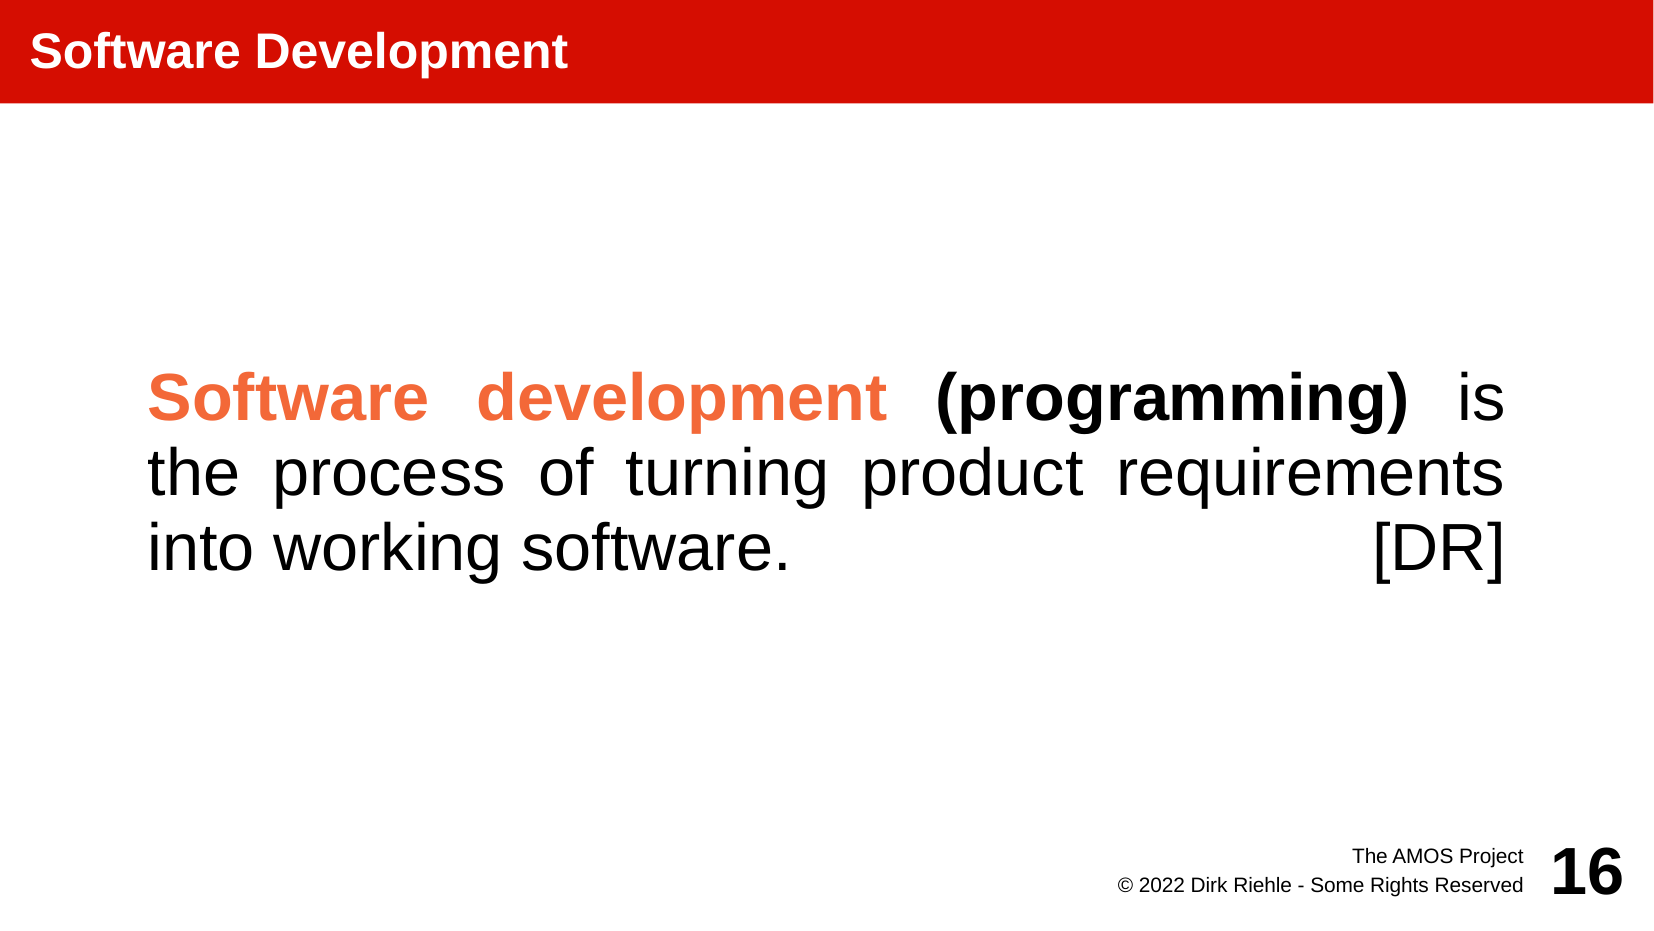

# Software Development
Software development (programming) is the process of turning product requirements into working software.	[DR]
The AMOS Project
16
© 2022 Dirk Riehle - Some Rights Reserved